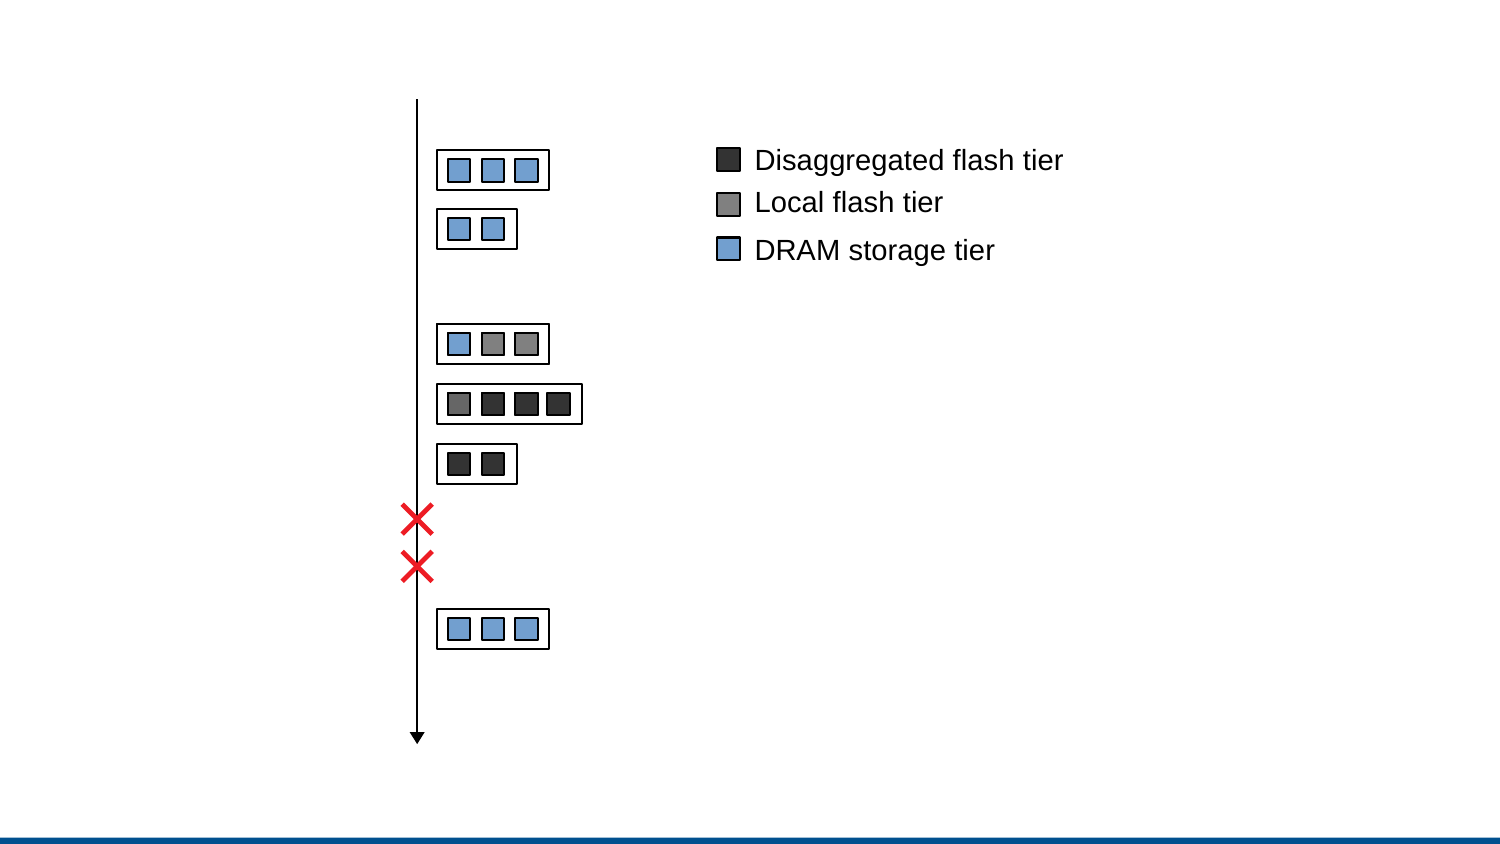

Disaggregated flash tier
Local flash tier
DRAM storage tier